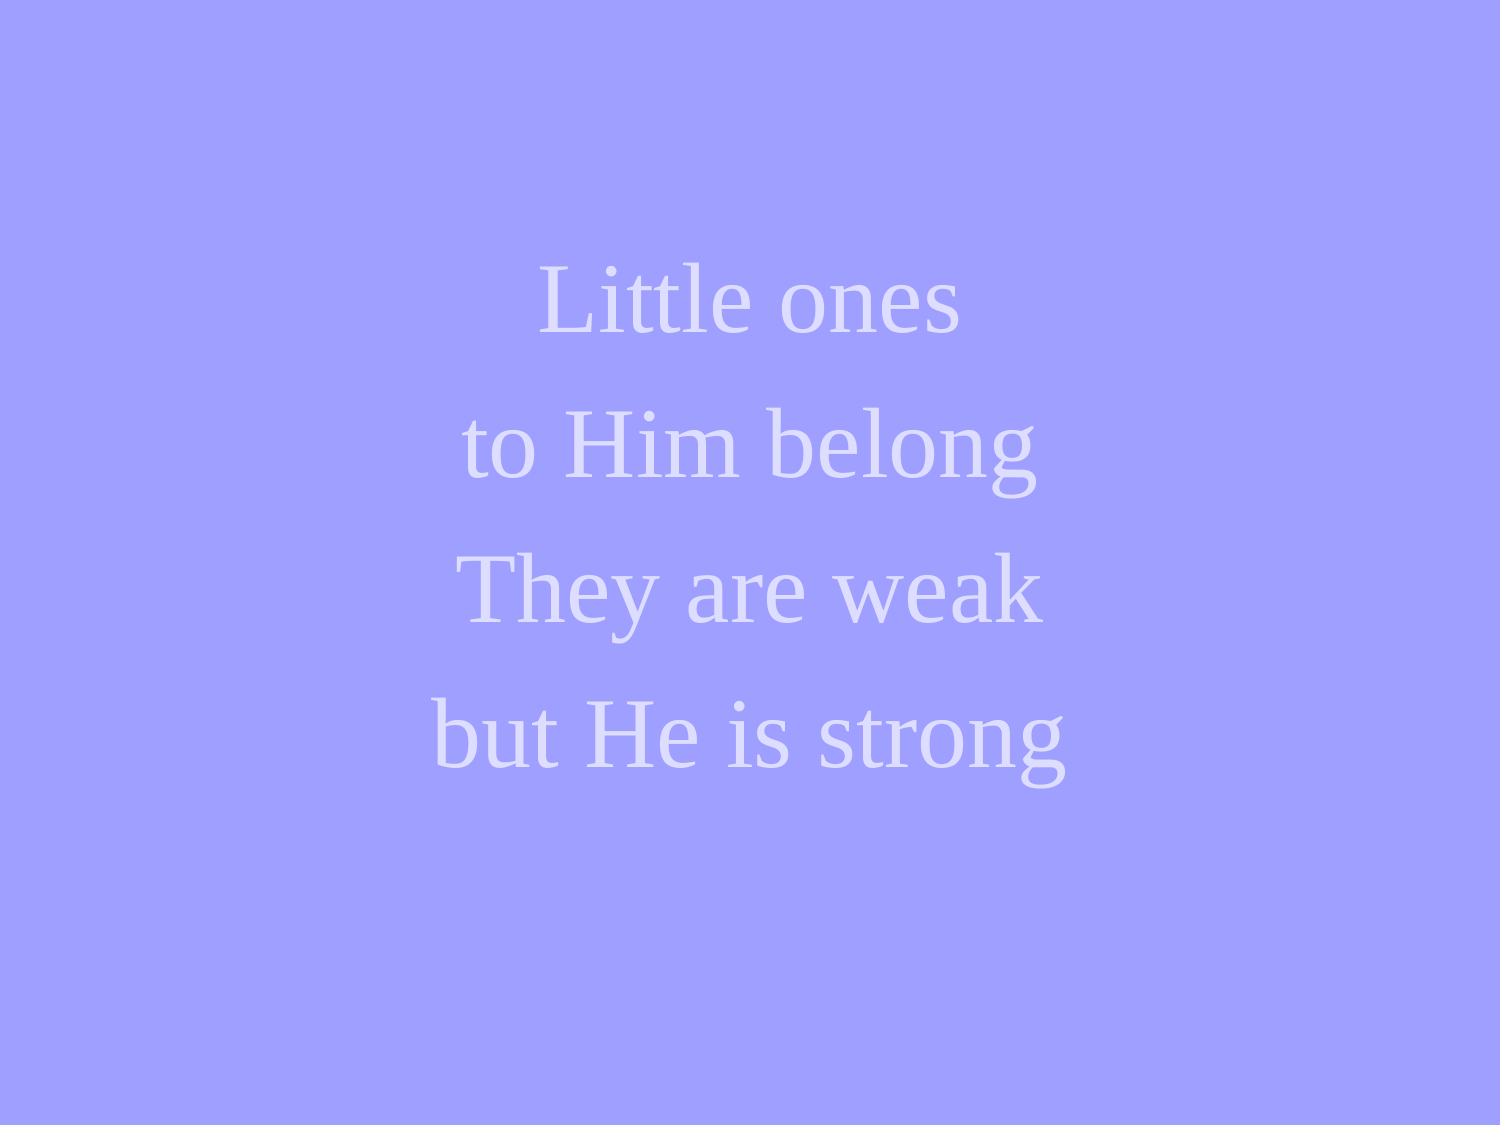

# Little ones
to Him belong
They are weak
but He is strong